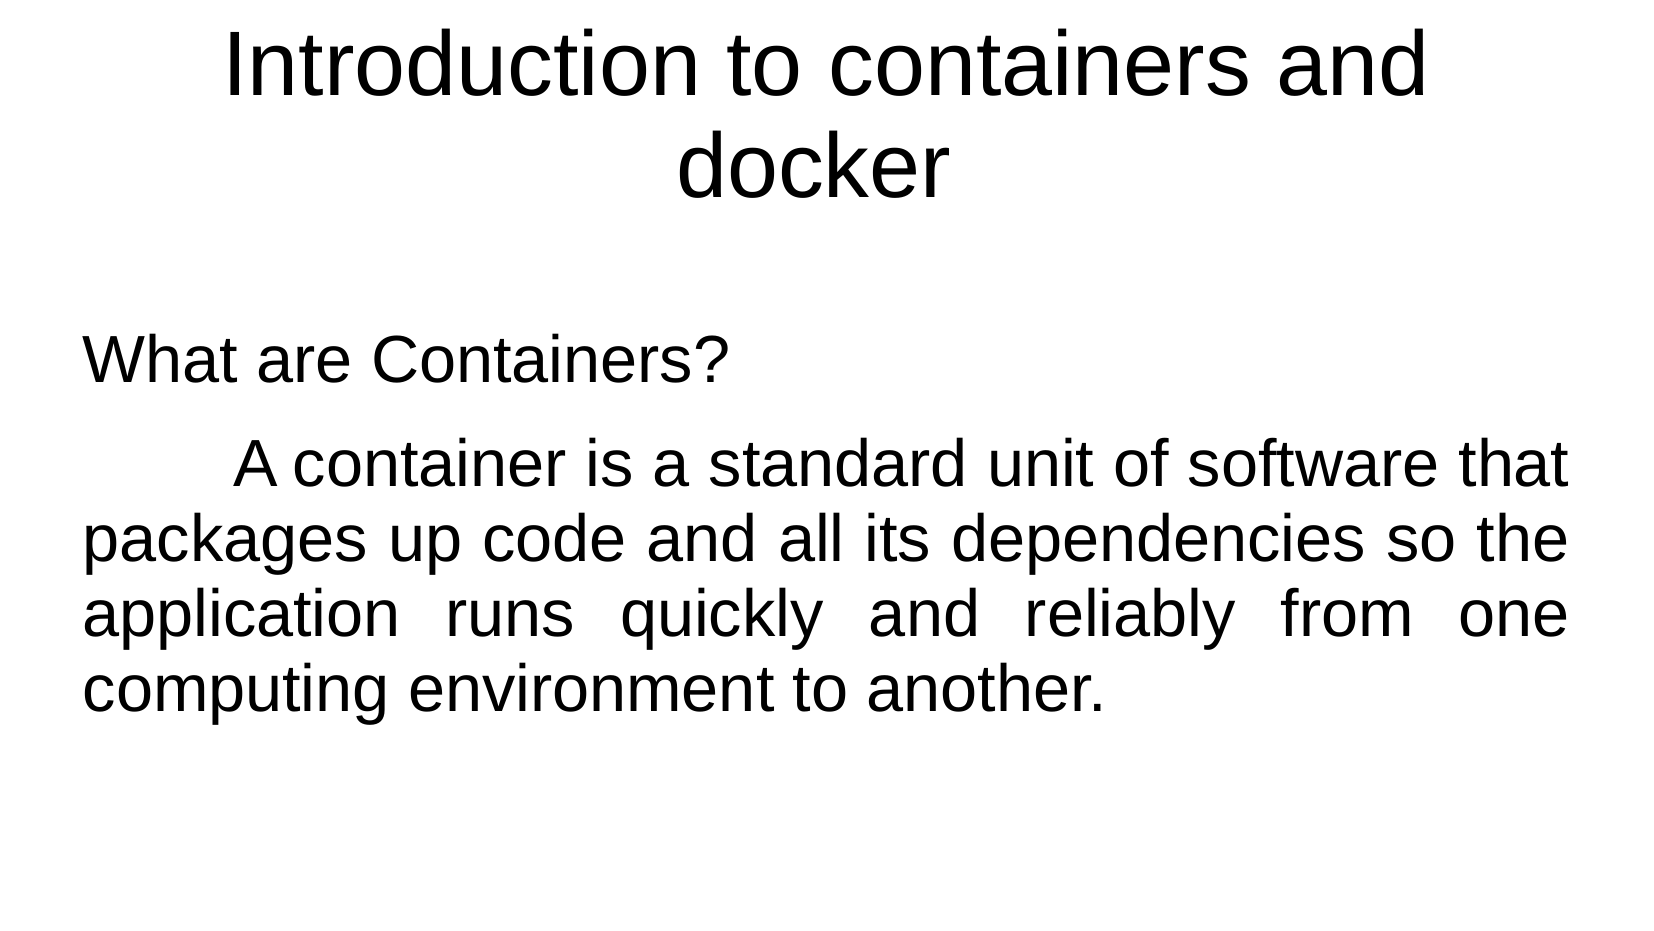

# Introduction to containers and docker
What are Containers?
 		A container is a standard unit of software that packages up code and all its dependencies so the application runs quickly and reliably from one computing environment to another.